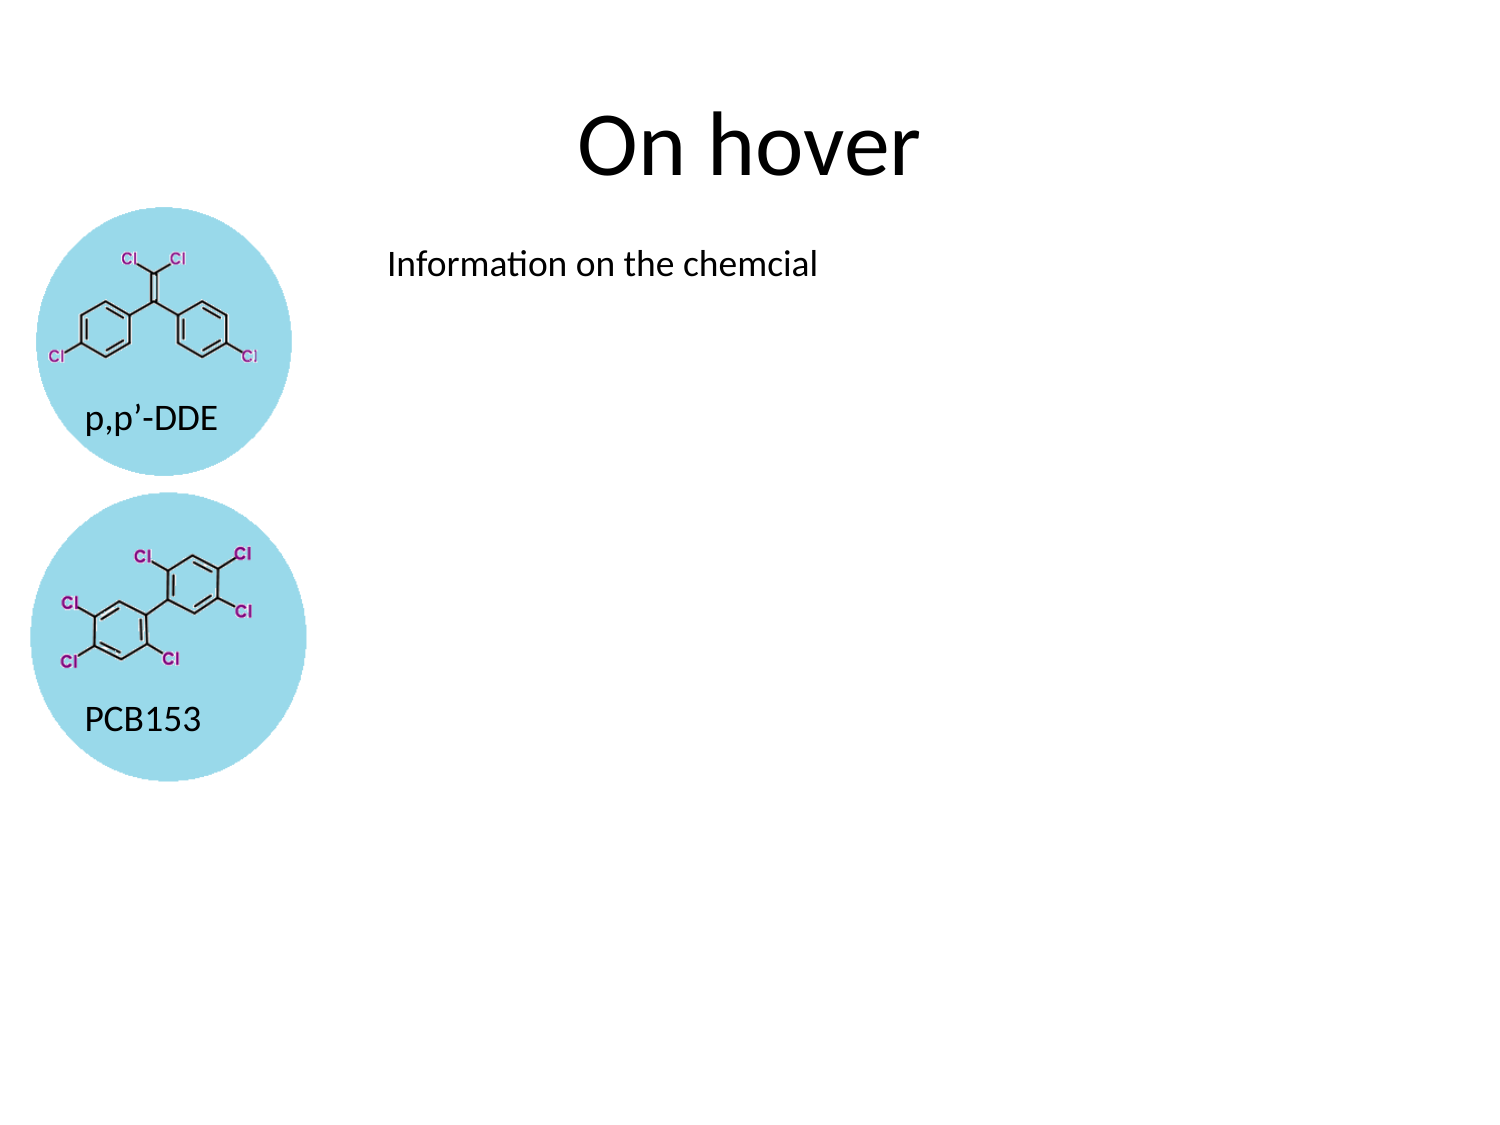

# On hover
Information on the chemcial
p,p’-DDE
PCB153